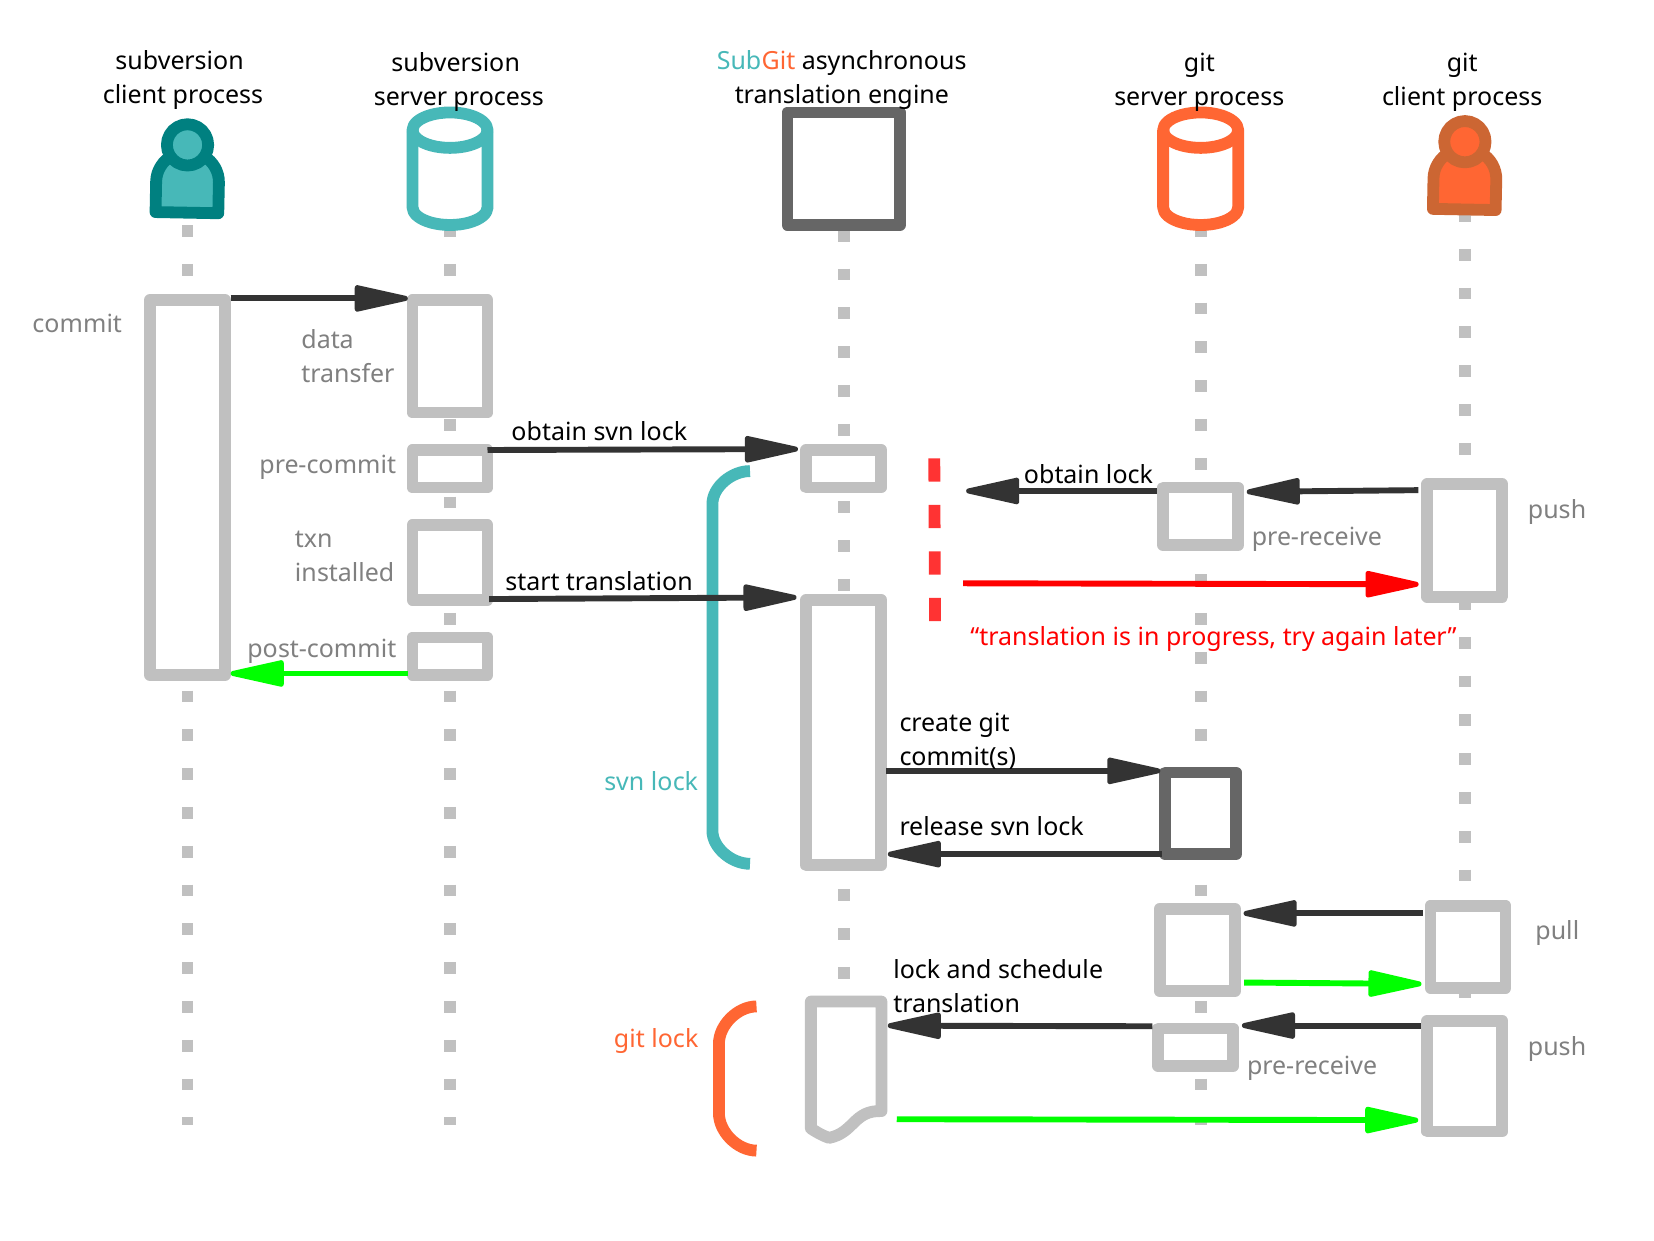

SubGit asynchronous
translation engine
subversion
client process
subversion
server process
git
server process
git
client process
commit
data
transfer
obtain svn lock
pre-commit
obtain lock
push
pre-receive
txn
installed
start translation
“translation is in progress, try again later”
post-commit
create git
commit(s)
svn lock
release svn lock
pull
lock and schedule
translation
git lock
push
pre-receive